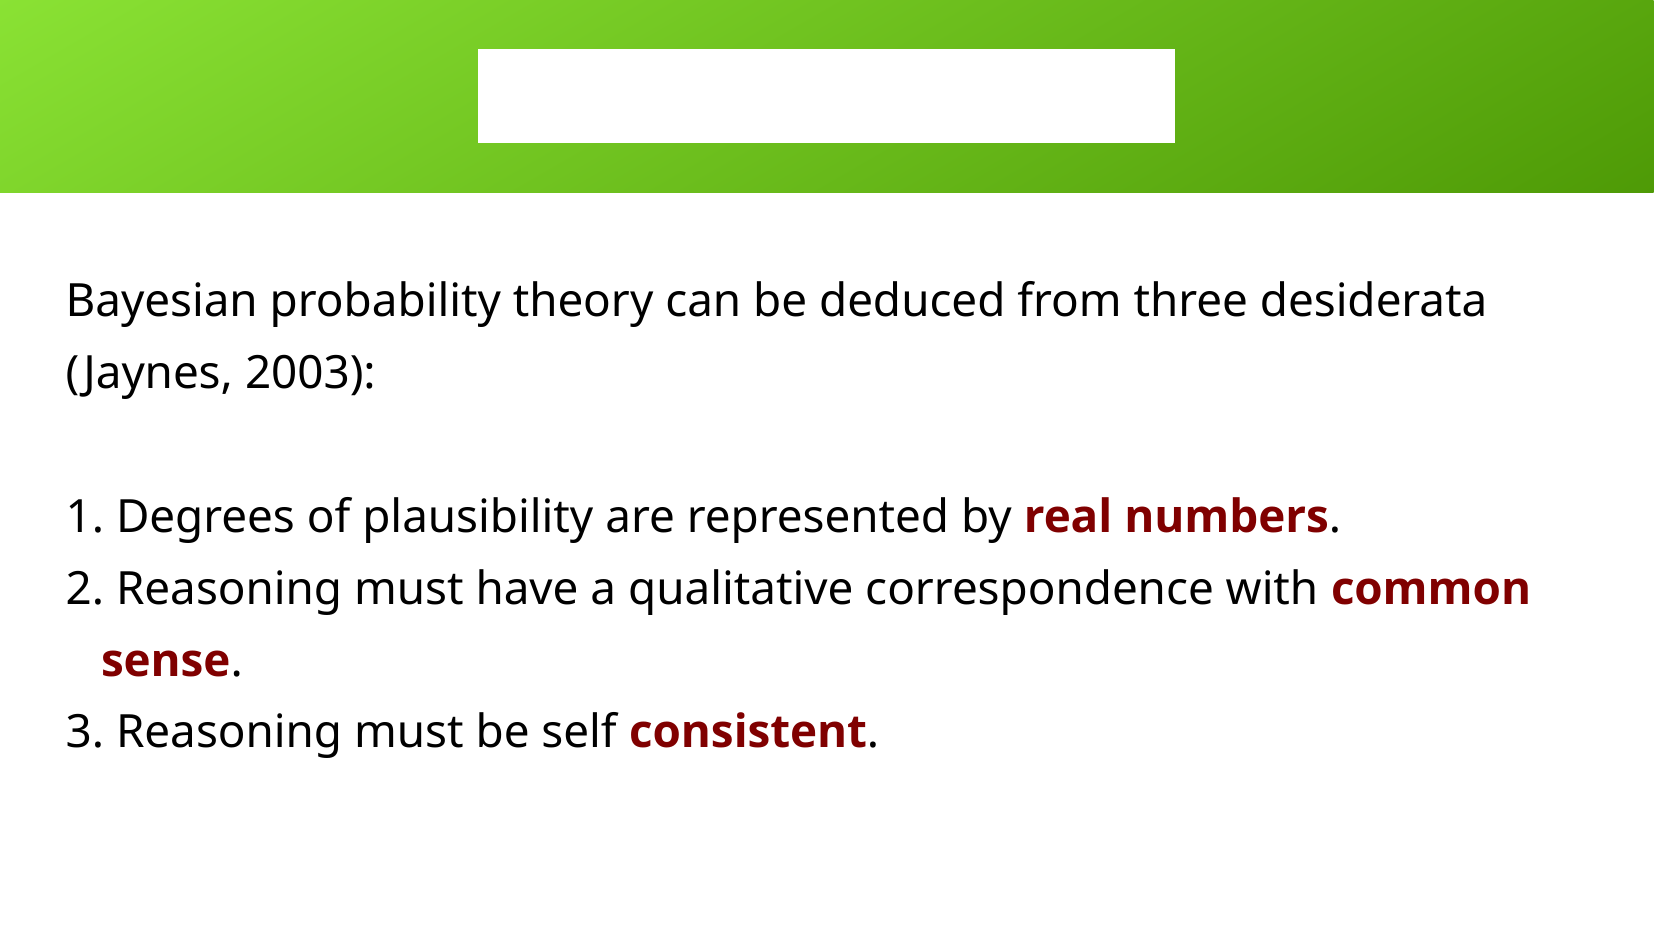

# Bayesian foundations
Bayesian probability theory can be deduced from three desiderata (Jaynes, 2003):
 Degrees of plausibility are represented by real numbers.
 Reasoning must have a qualitative correspondence with common sense.
 Reasoning must be self consistent.